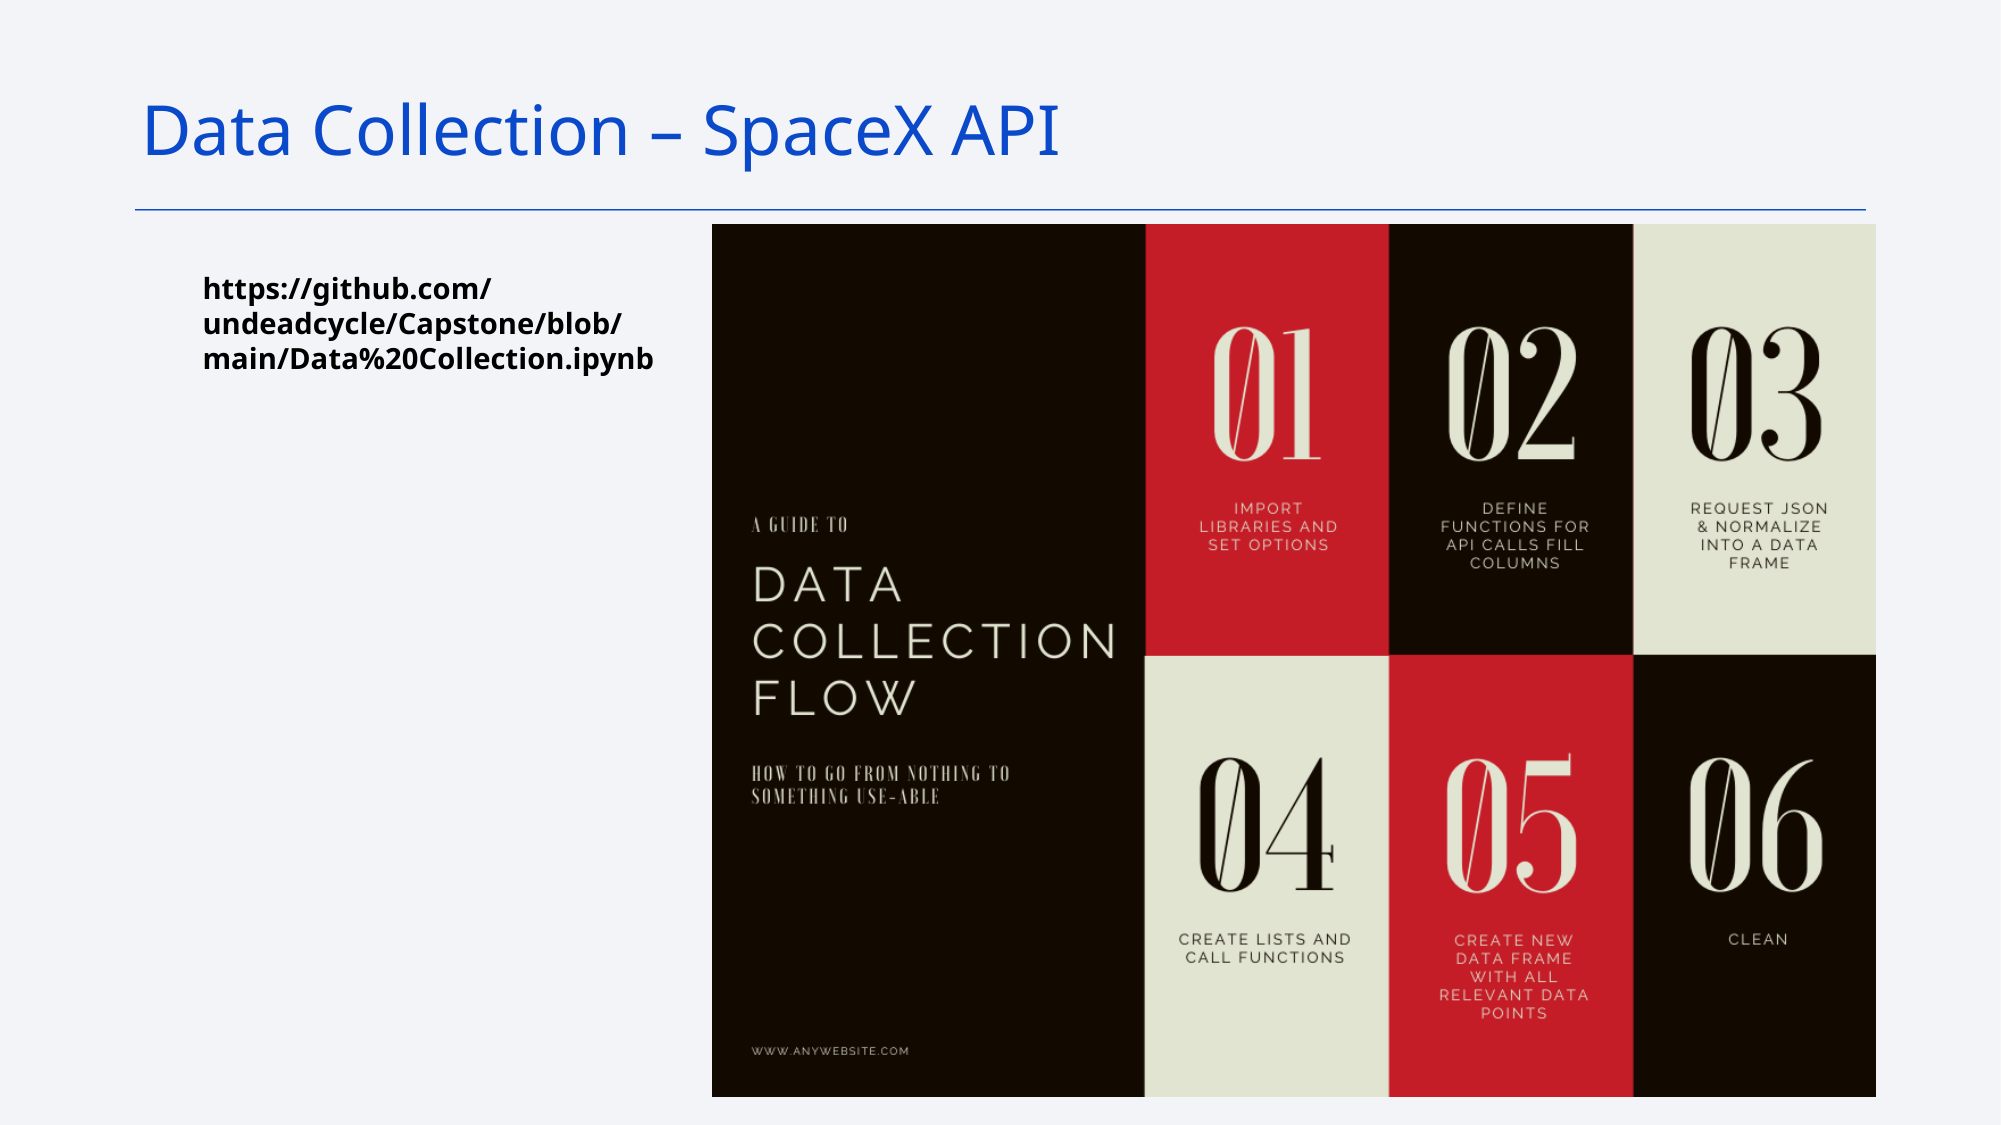

Data Collection – SpaceX API
# https://github.com/undeadcycle/Capstone/blob/main/Data%20Collection.ipynb